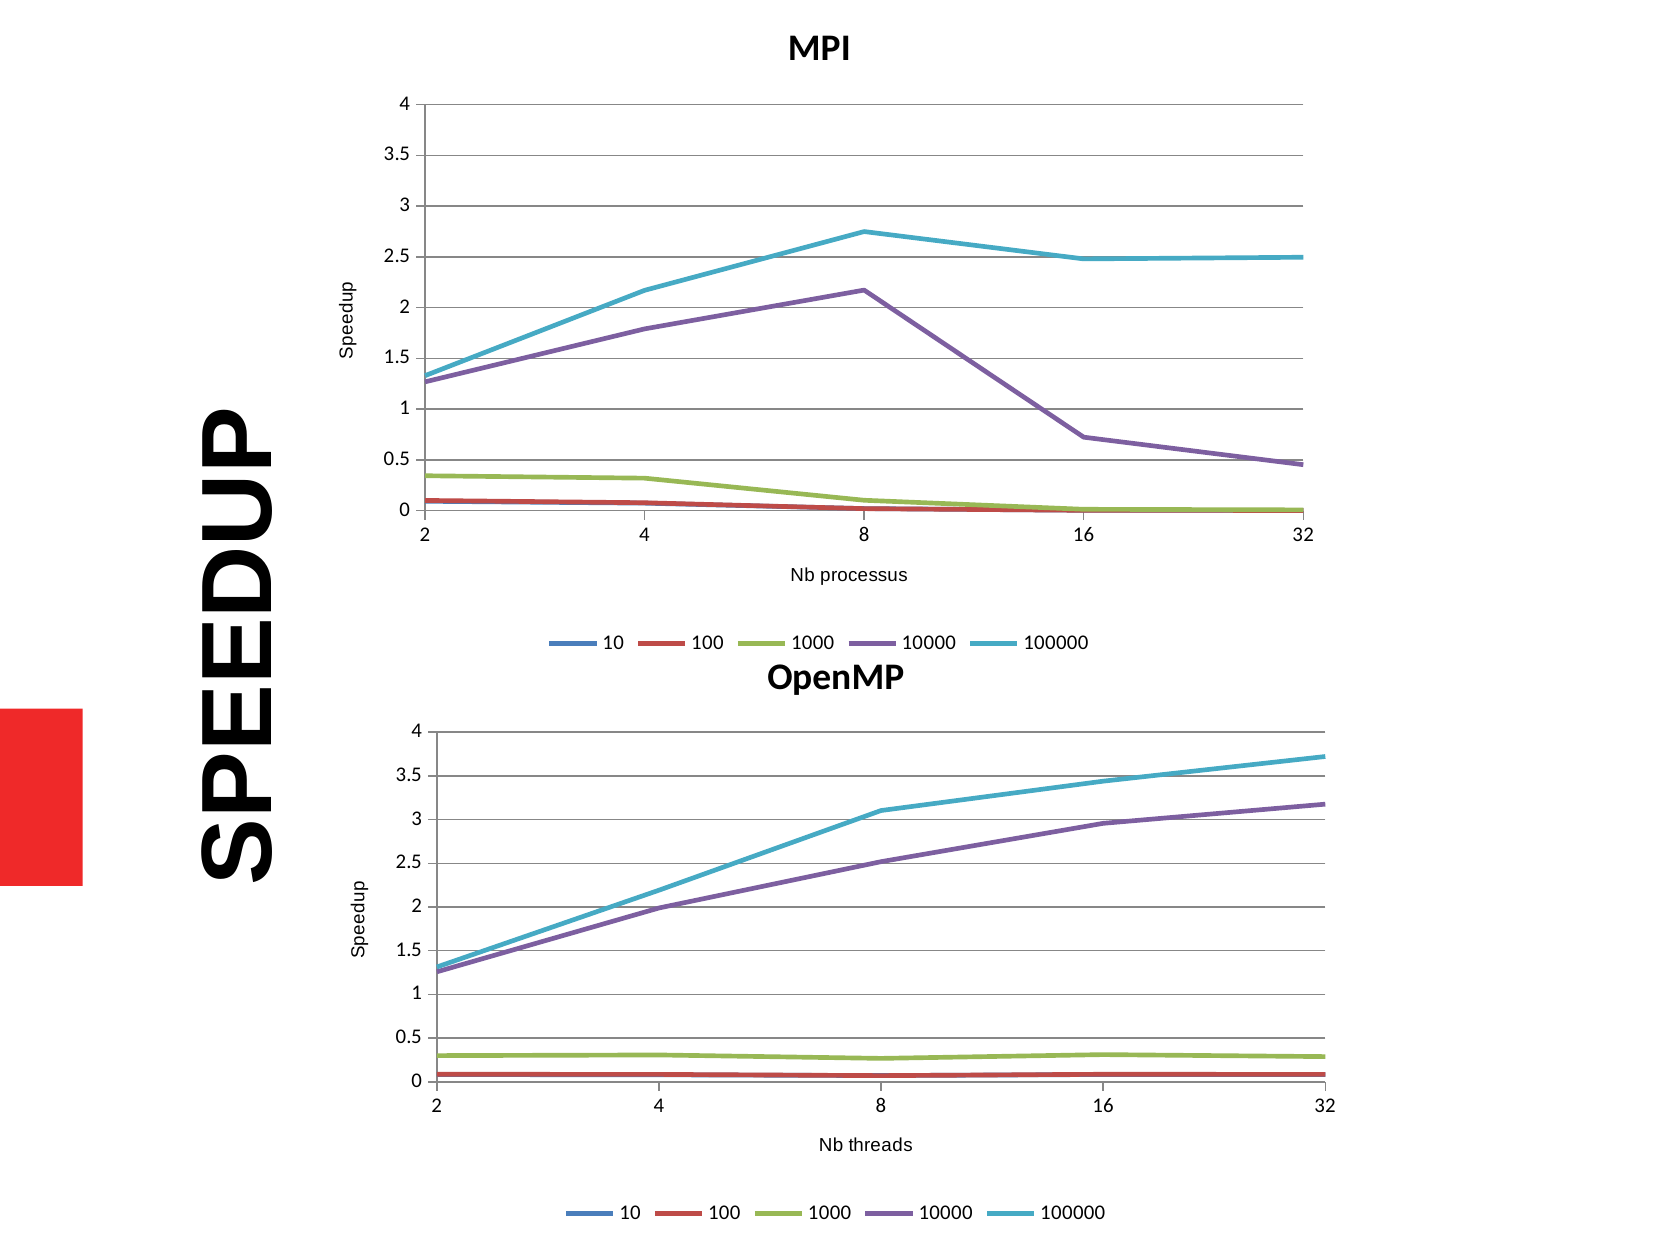

### Chart: MPI
| Category | 10 | 100 | 1000 | 10000 | 100000 |
|---|---|---|---|---|---|
| 2 | 0.0920302169163323 | 0.100399799340255 | 0.343416193679913 | 1.26820948053153 | 1.32955746472423 |
| 4 | 0.0735629507365888 | 0.0775122290135107 | 0.319612966826693 | 1.79040235856028 | 2.17047415638206 |
| 8 | 0.0203448452212059 | 0.0194592906430647 | 0.102096939787933 | 2.17257198167462 | 2.7490900775081 |
| 16 | 0.00307153493626729 | 0.00292890944398793 | 0.0129669939530279 | 0.723248057064546 | 2.47958694140369 |
| 32 | 0.00158322546505375 | 0.00161290243803564 | 0.00713206399787531 | 0.452080186800359 | 2.4959498911042 |SPEEDUP
### Chart: OpenMP
| Category | 10 | 100 | 1000 | 10000 | 100000 |
|---|---|---|---|---|---|
| 2 | 0.0826769229190292 | 0.0863856814745444 | 0.299920798352605 | 1.25855456592584 | 1.31355309268061 |
| 4 | 0.0799746844868024 | 0.0844474335631431 | 0.307060410927505 | 1.98887531820494 | 2.19231731760919 |
| 8 | 0.0713901166461732 | 0.070917766916066 | 0.268175320052197 | 2.5186190003354 | 3.1035649839446 |
| 16 | 0.0833107107122635 | 0.0859262381673509 | 0.311393304402551 | 2.9572658260472 | 3.4397311066275 |
| 32 | 0.0821958691620729 | 0.0849245597928254 | 0.288171776800553 | 3.1770336898292 | 3.72212626756999 |